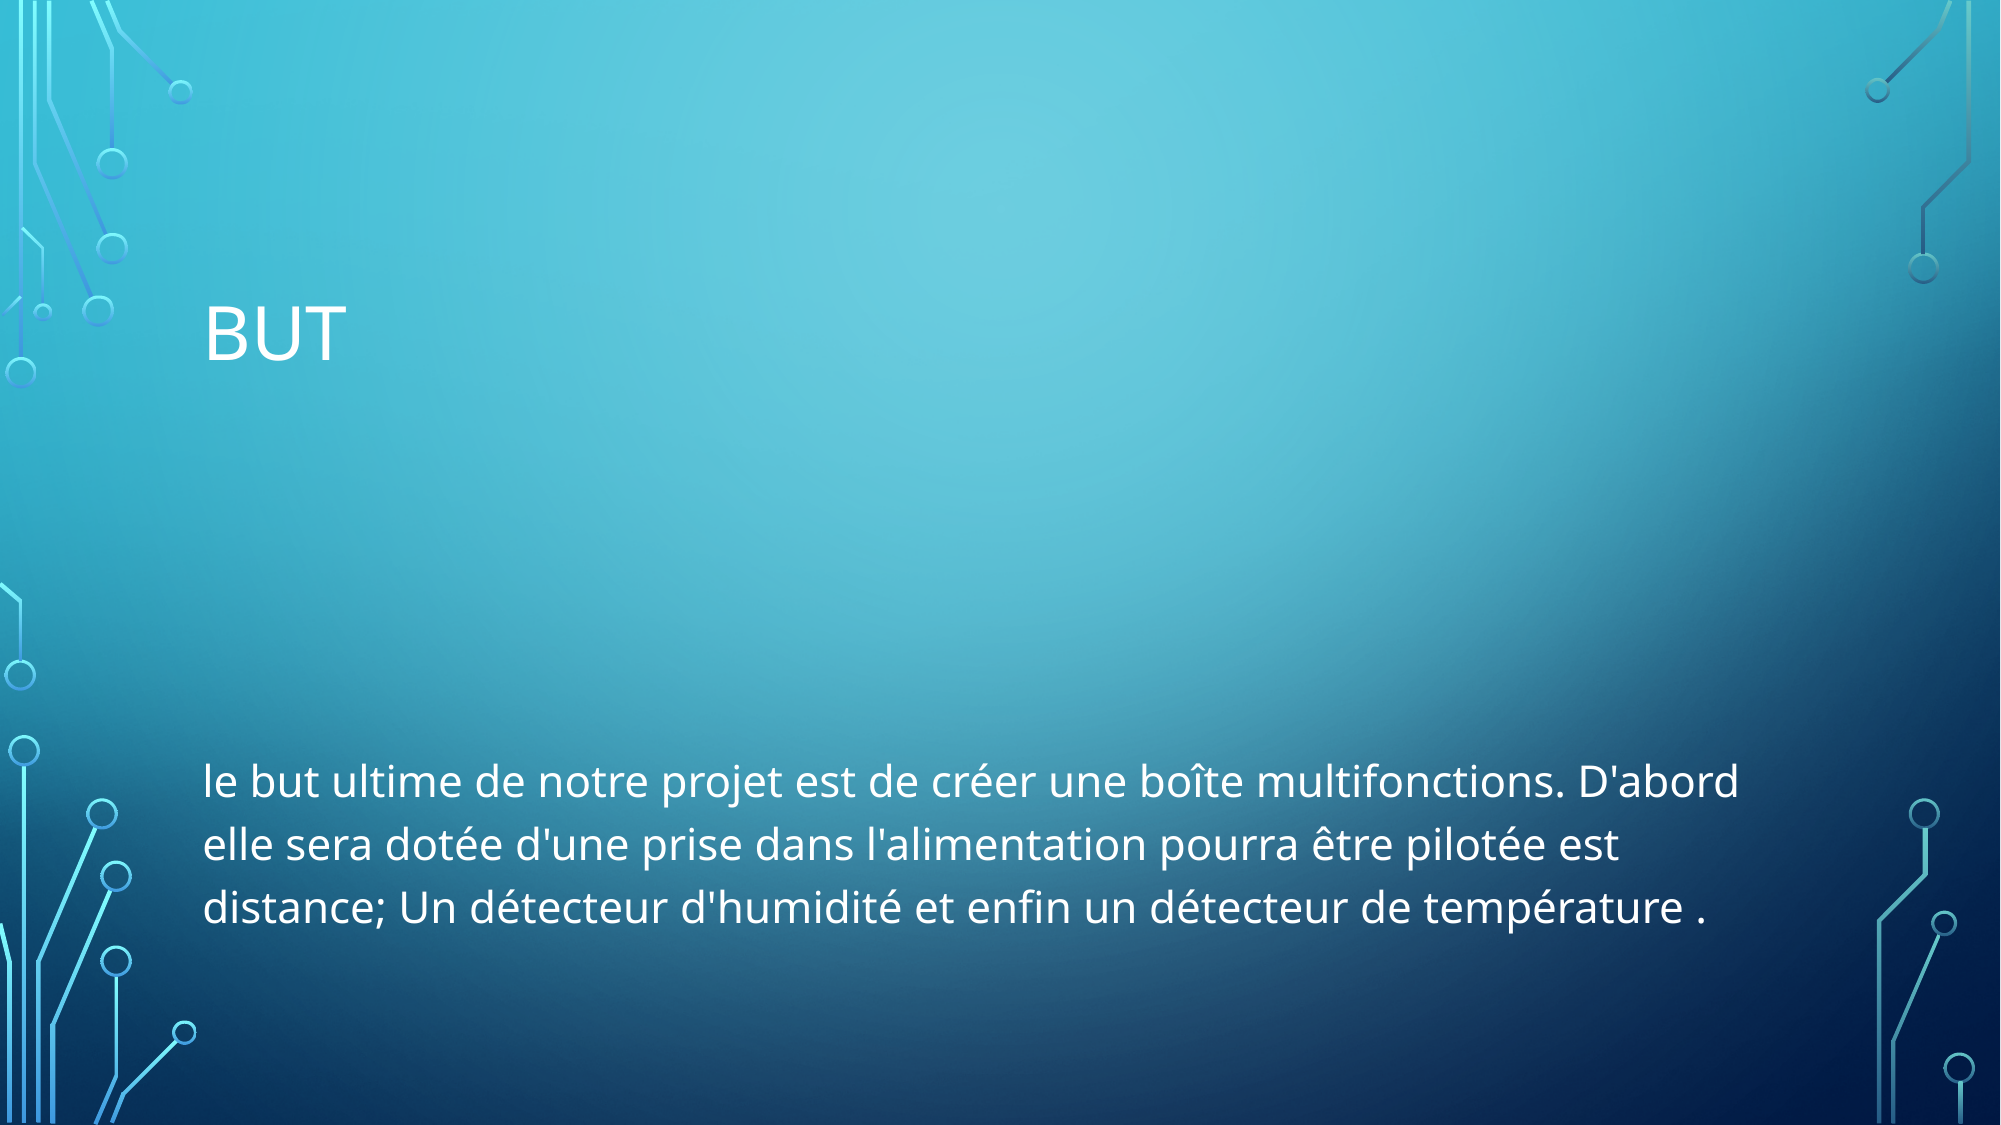

# But
le but ultime de notre projet est de créer une boîte multifonctions. D'abord elle sera dotée d'une prise dans l'alimentation pourra être pilotée est distance; Un détecteur d'humidité et enfin un détecteur de température .